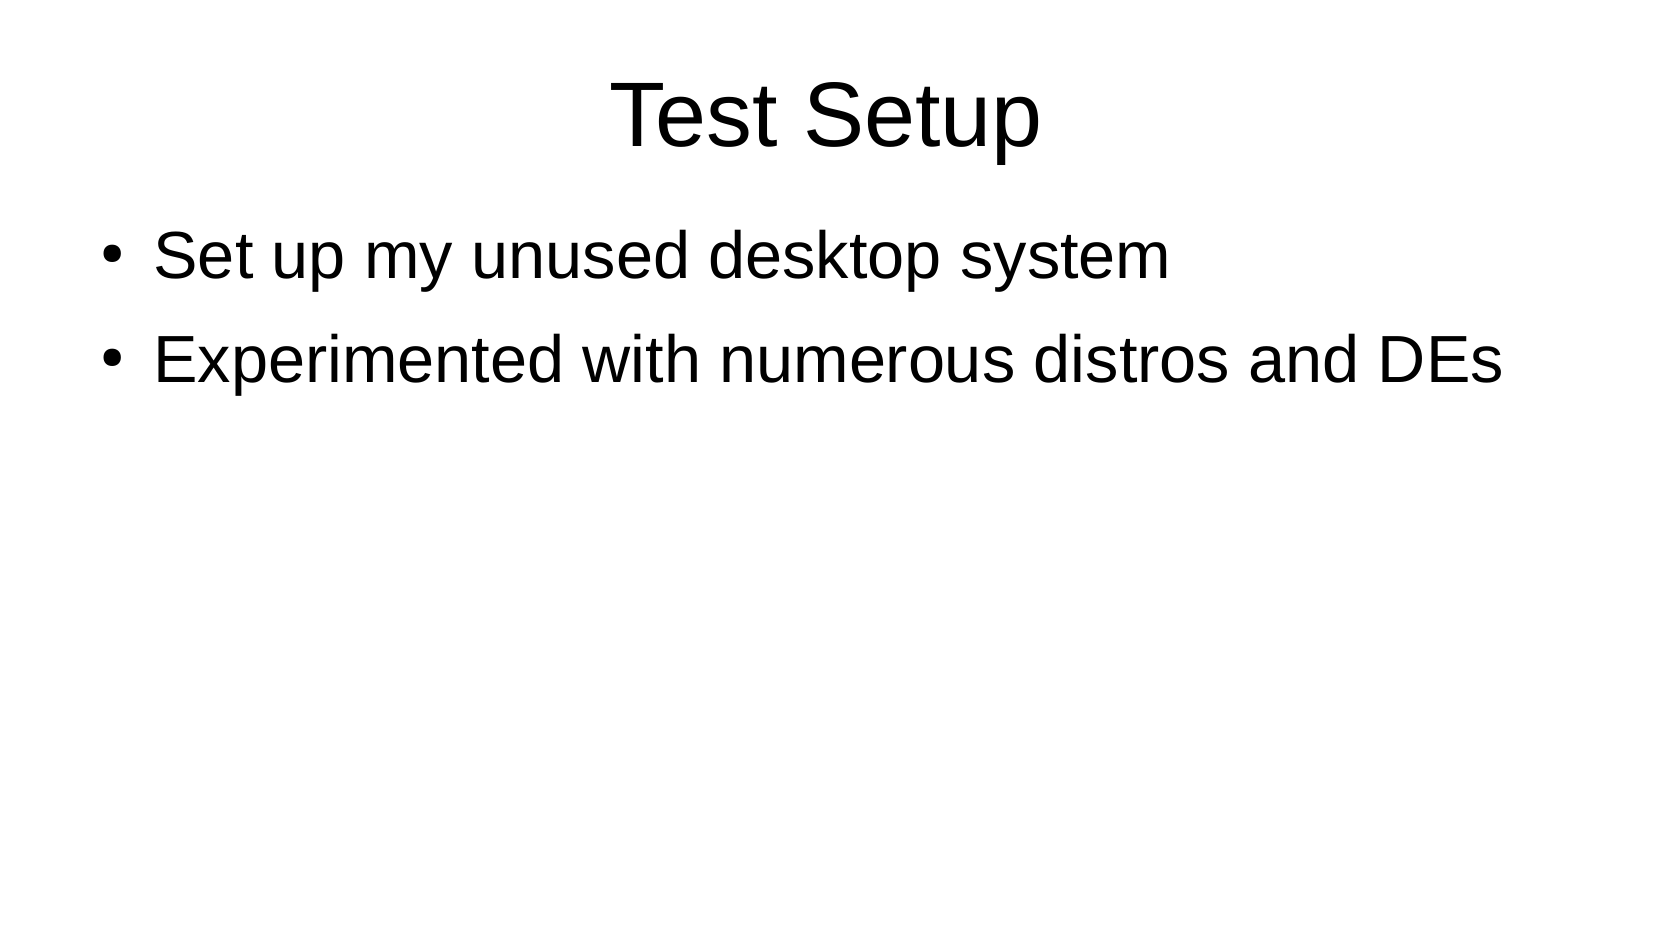

# Test Setup
Set up my unused desktop system
Experimented with numerous distros and DEs